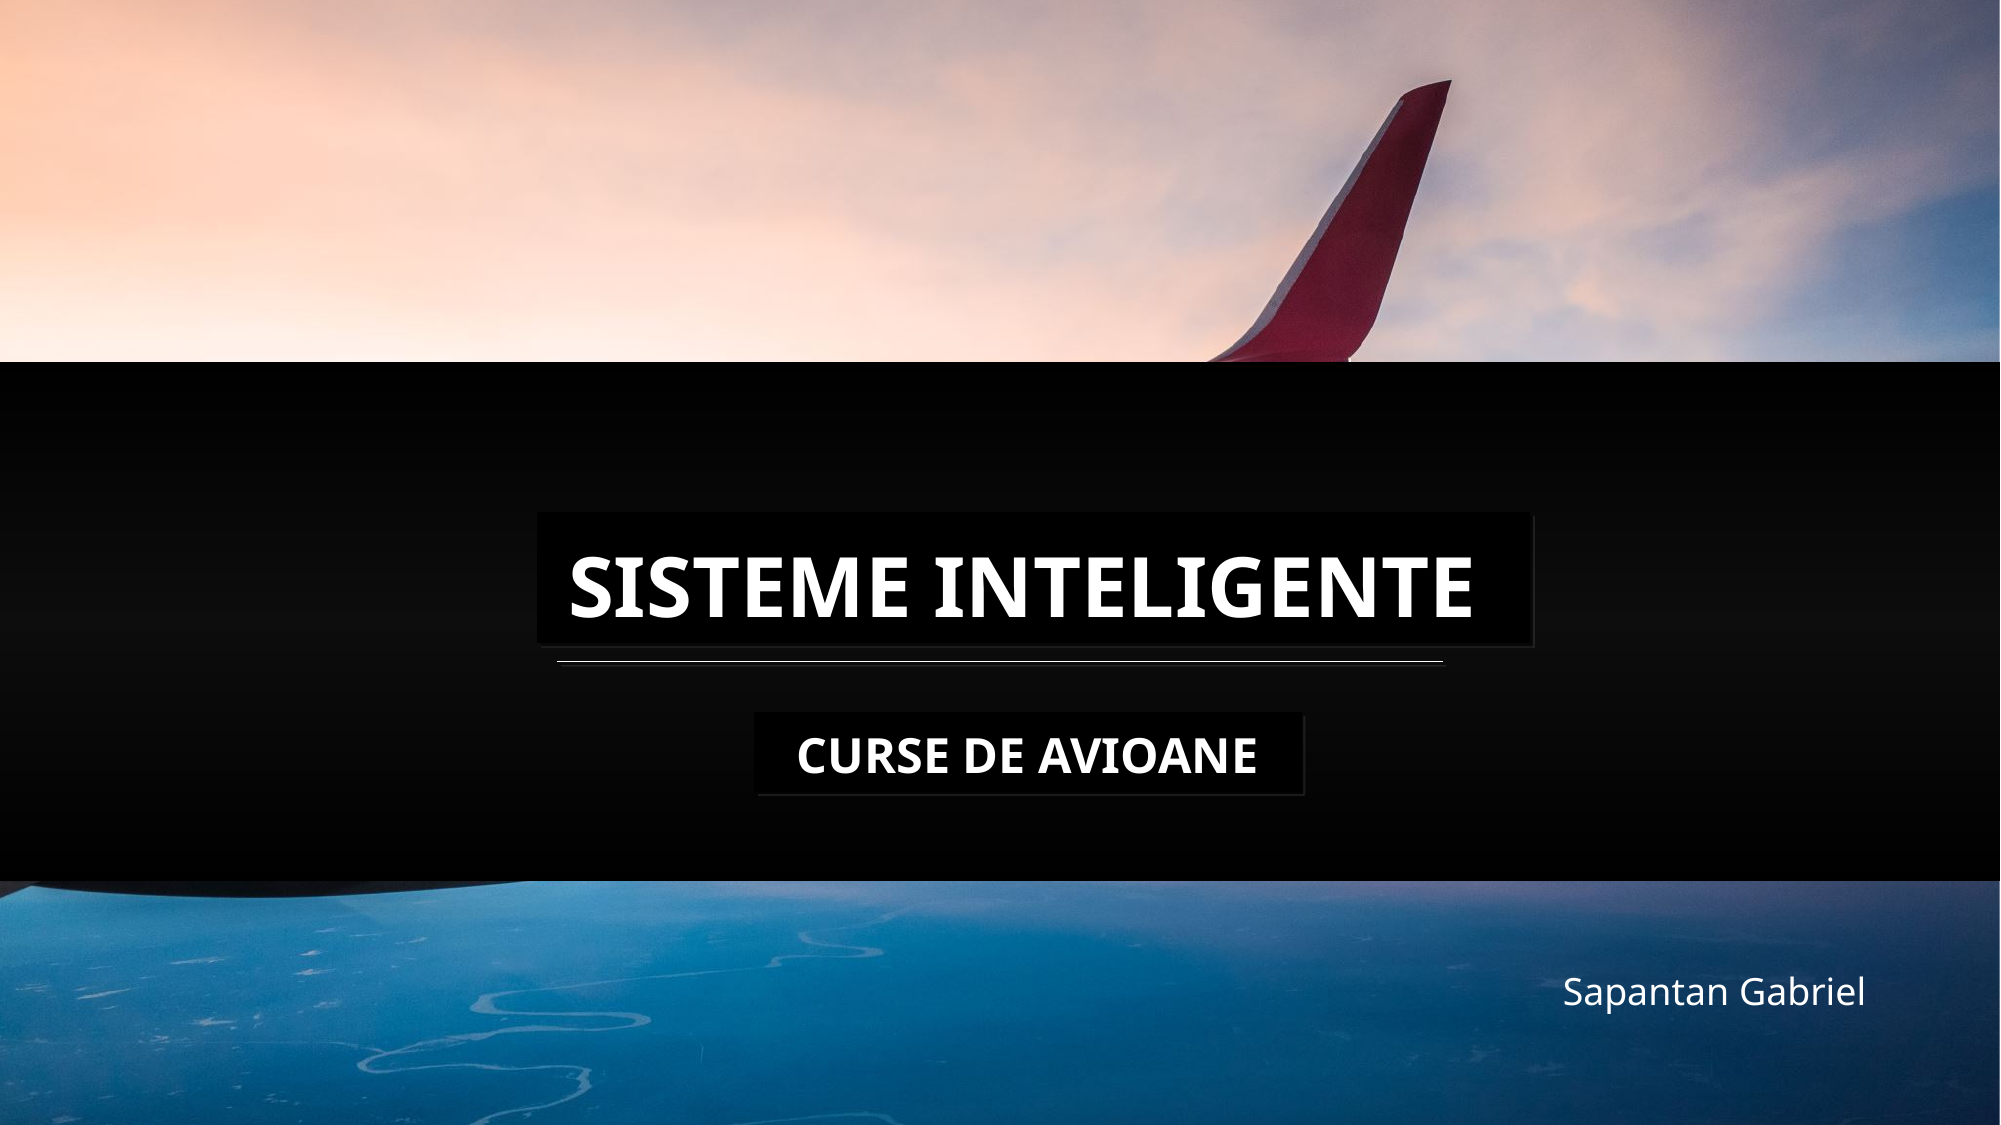

# SISTEME INTELIGENTE
CURSE DE AVIOANE
Sapantan Gabriel